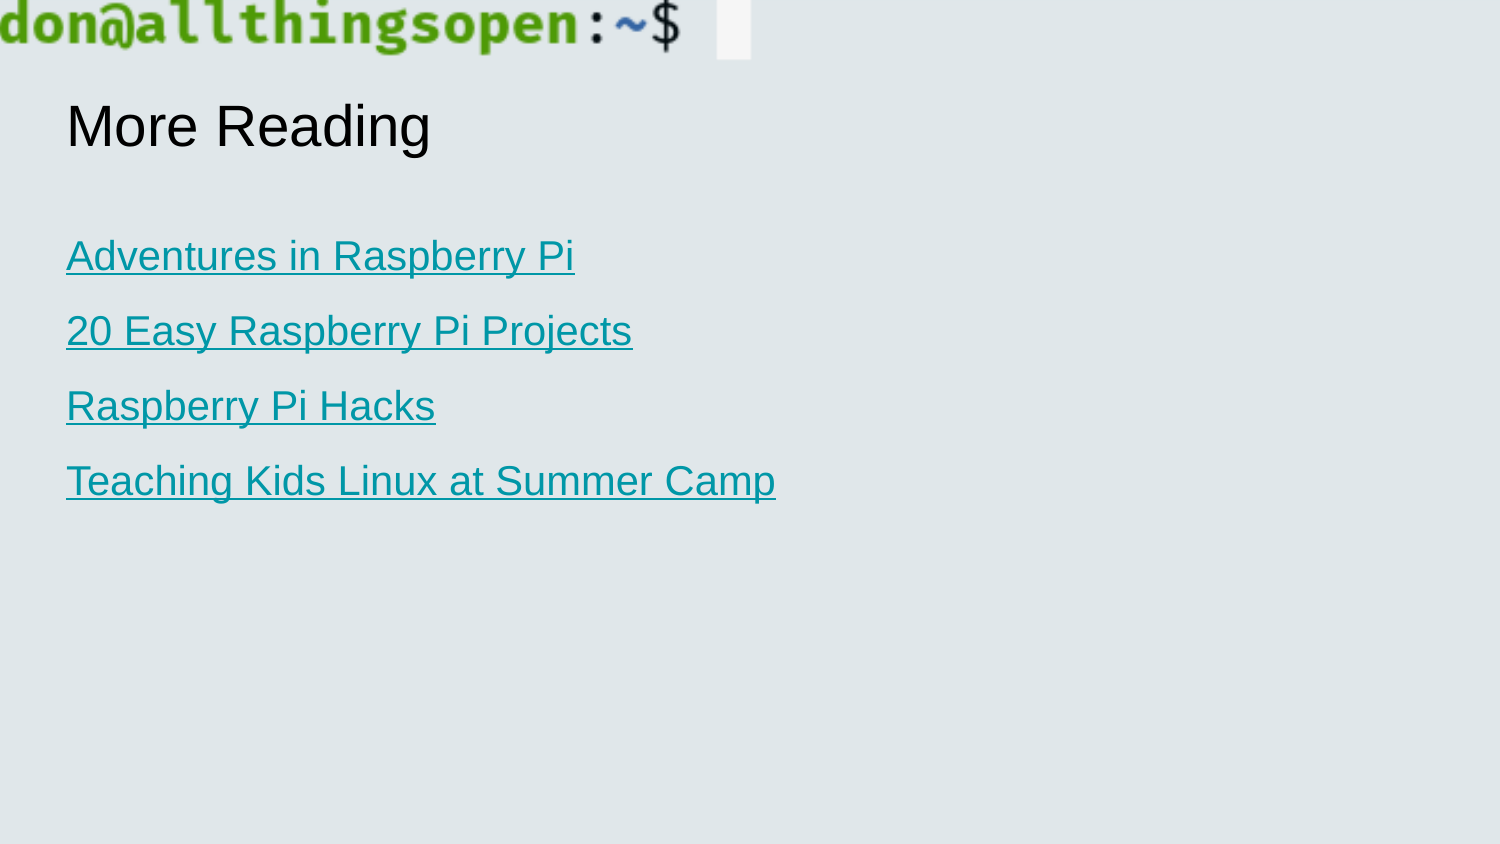

# More Reading
Adventures in Raspberry Pi
20 Easy Raspberry Pi Projects
Raspberry Pi Hacks
Teaching Kids Linux at Summer Camp